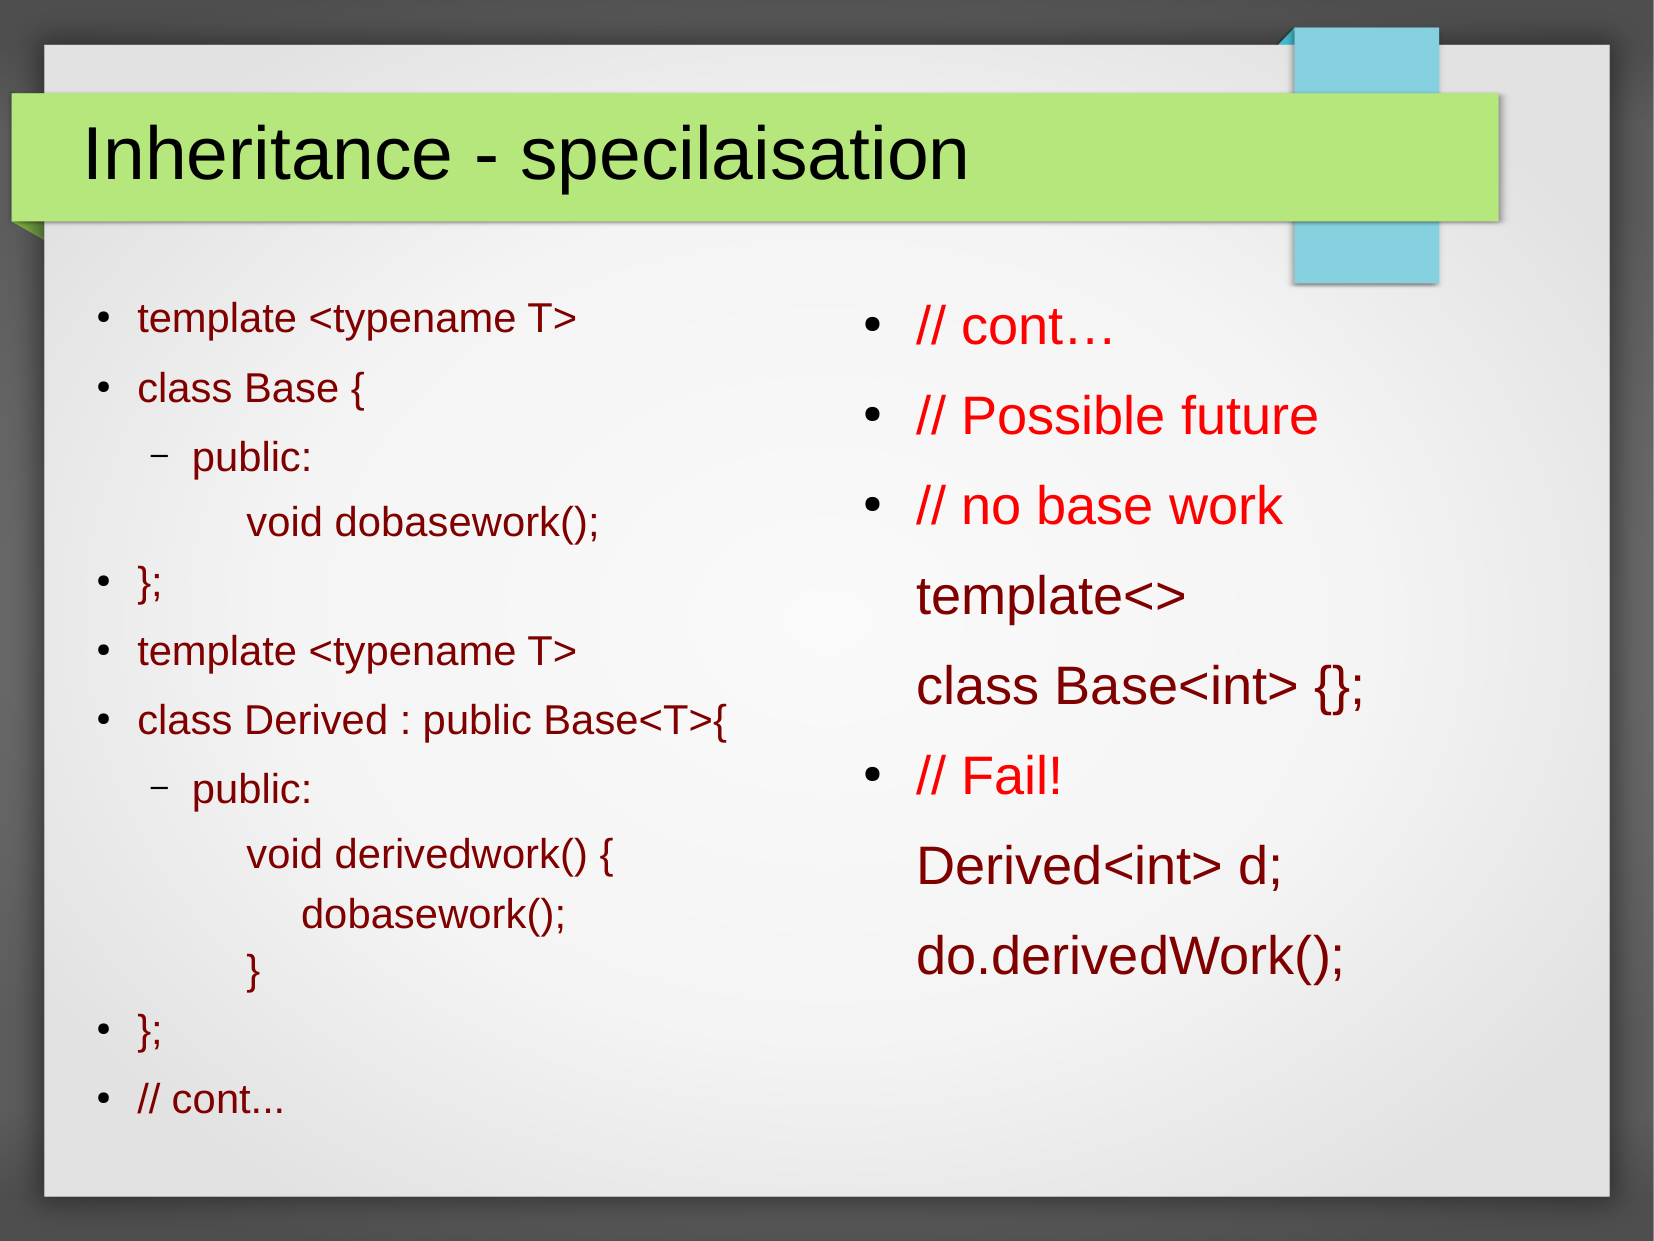

# Inheritance - specilaisation
template <typename T>
class Base {
public:
void dobasework();
};
template <typename T>
class Derived : public Base<T>{
public:
void derivedwork() {
dobasework();
}
};
// cont...
// cont…
// Possible future
// no base work
template<>
class Base<int> {};
// Fail!
Derived<int> d;
do.derivedWork();